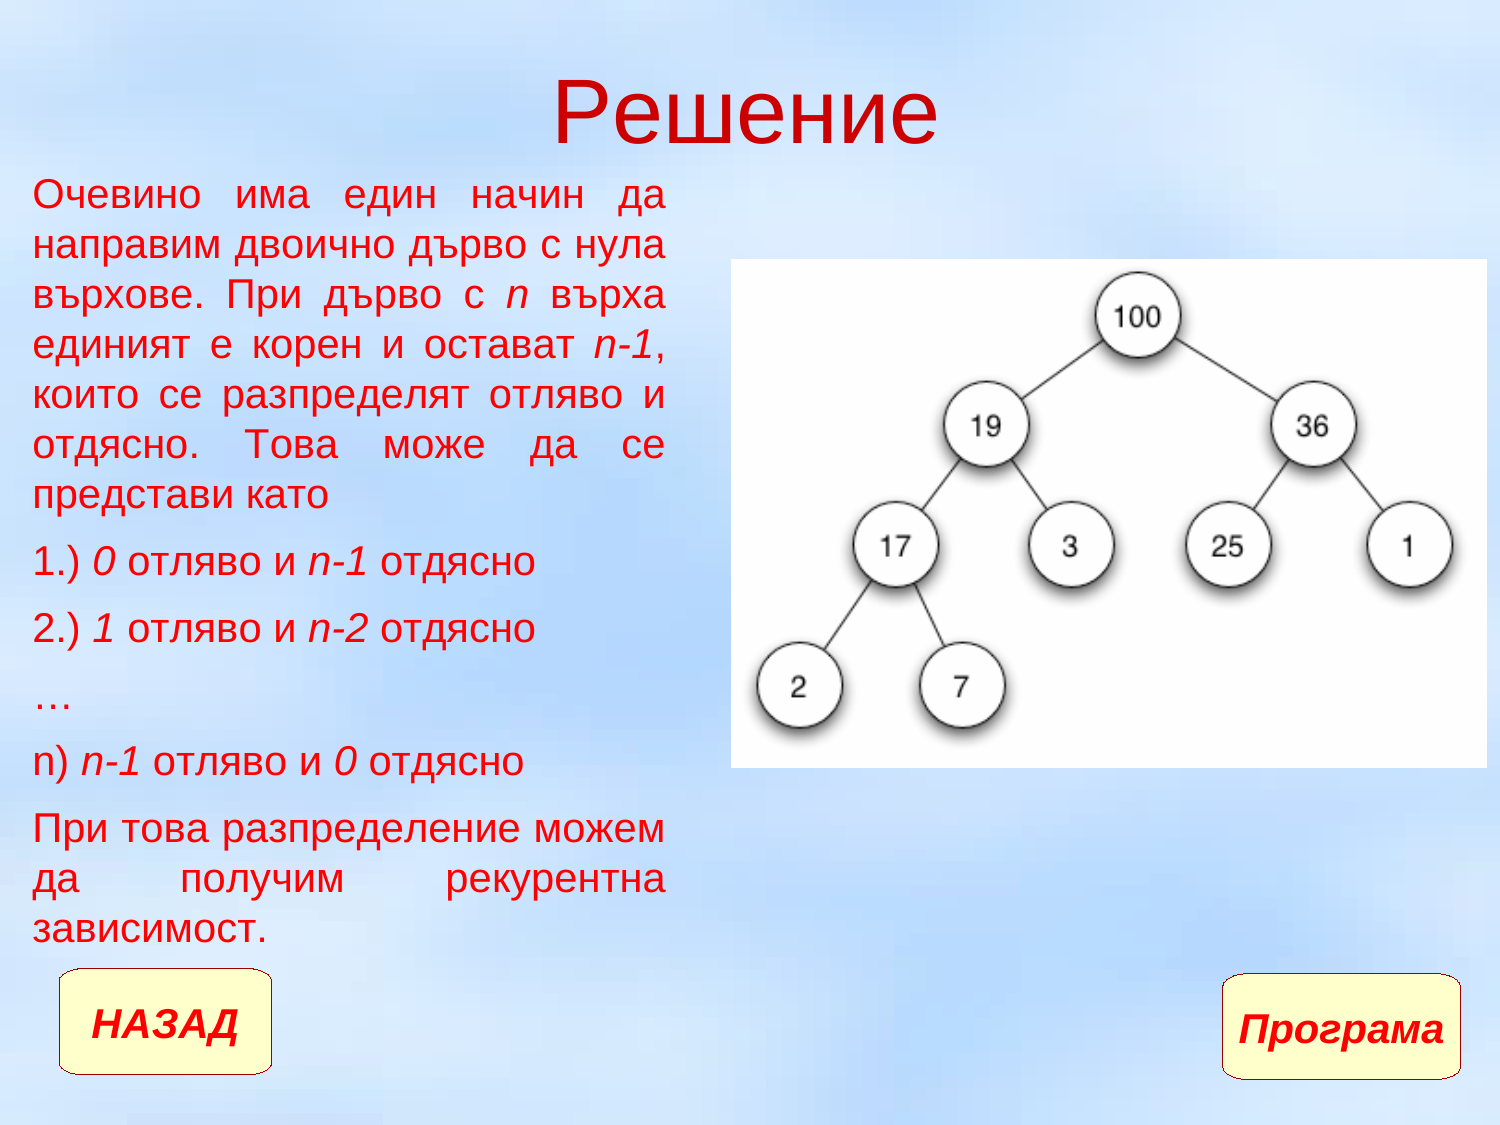

# Решение
Очевино има един начин да направим двоично дърво с нула върхове. При дърво с n върха единият е корен и остават n-1, които се разпределят отляво и отдясно. Това може да се представи като
1.) 0 отляво и n-1 отдясно
2.) 1 отляво и n-2 отдясно
…
n) n-1 отляво и 0 отдясно
При това разпределение можем да получим рекурентна зависимост.
НАЗАД
Програма